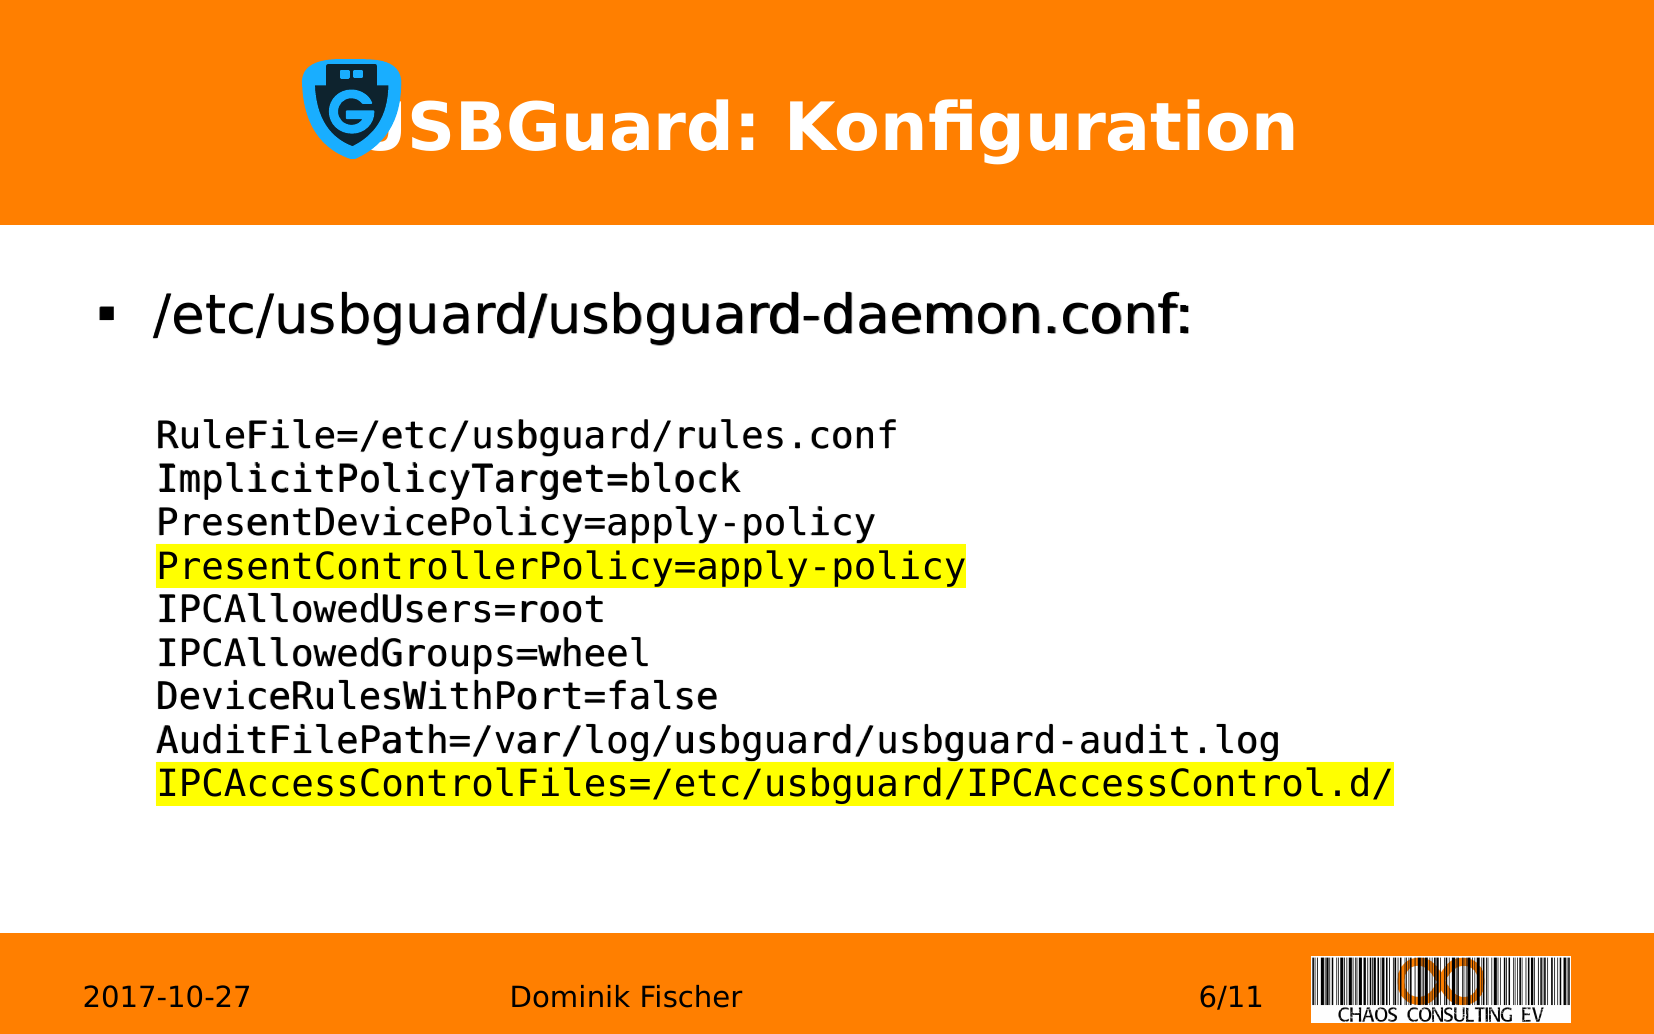

# USBGuard: Konfiguration
/etc/usbguard/usbguard-daemon.conf:
RuleFile=/etc/usbguard/rules.conf
ImplicitPolicyTarget=block
PresentDevicePolicy=apply-policy
PresentControllerPolicy=apply-policy
IPCAllowedUsers=root
IPCAllowedGroups=wheel
DeviceRulesWithPort=false
AuditFilePath=/var/log/usbguard/usbguard-audit.log
IPCAccessControlFiles=/etc/usbguard/IPCAccessControl.d/
2017-10-27
Dominik Fischer
6